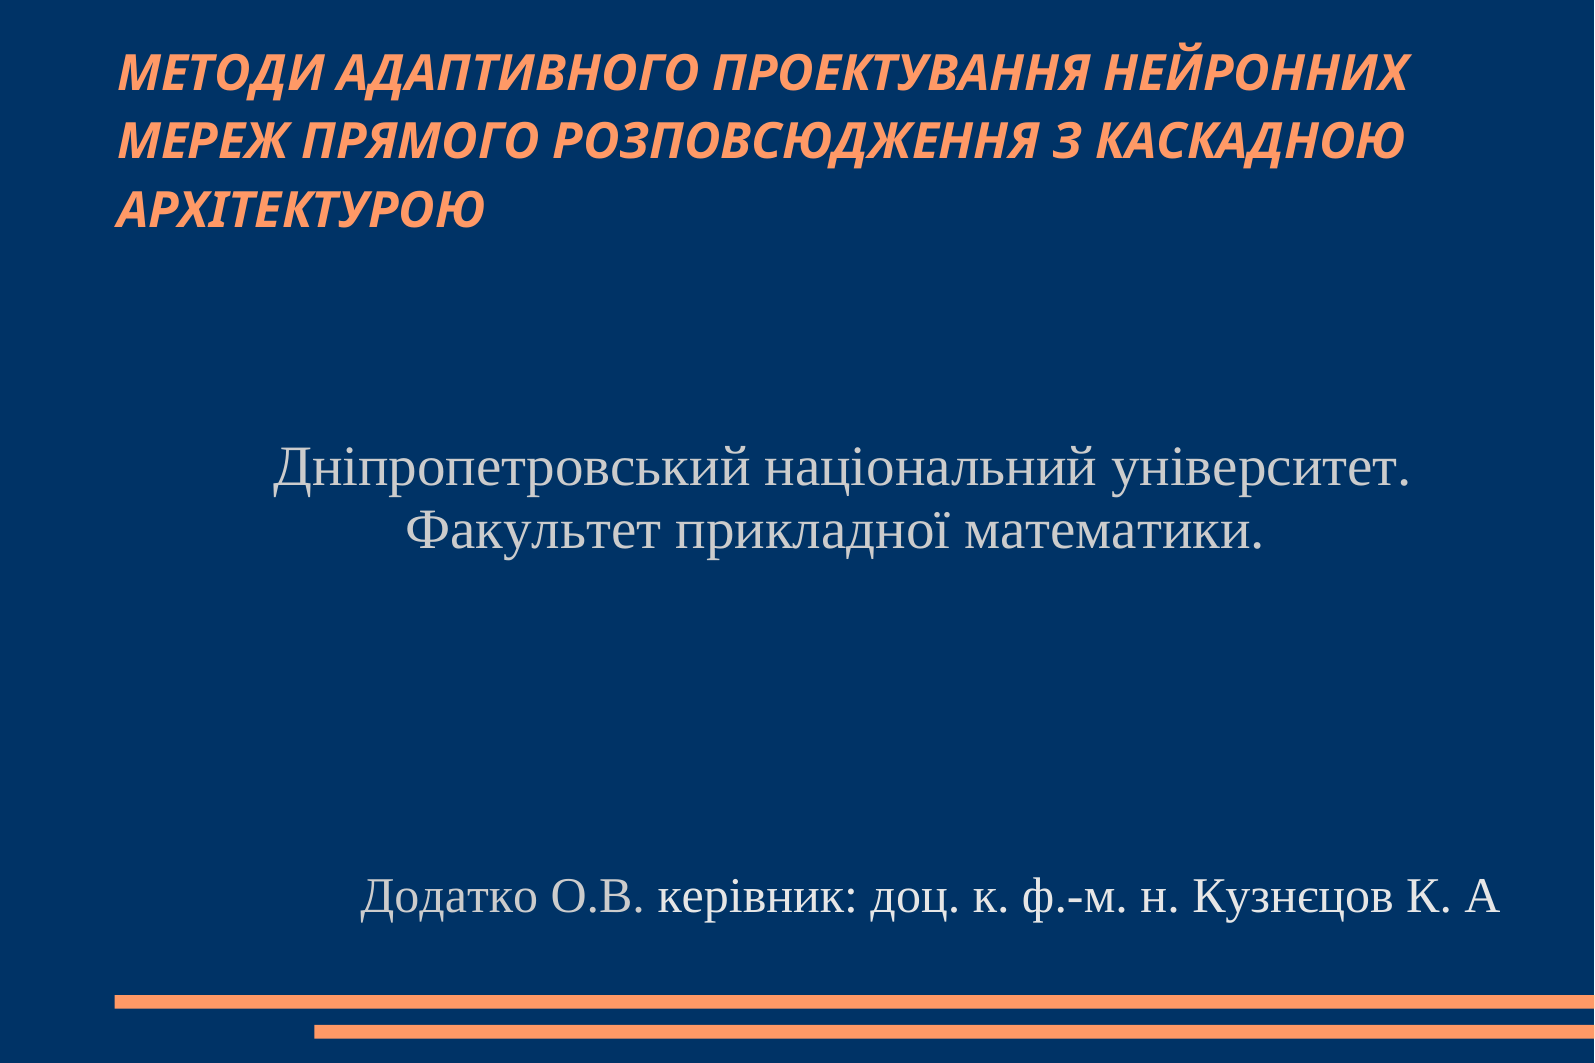

# МЕТОДИ АДАПТИВНОГО ПРОЕКТУВАННЯ НЕЙРОННИХ МЕРЕЖ ПРЯМОГО РОЗПОВСЮДЖЕННЯ З КАСКАДНОЮ АРХІТЕКТУРОЮ
Дніпропетровський національний університет. Факультет прикладної математики.
Додатко О.В. керівник: доц. к. ф.-м. н. Кузнєцов К. А